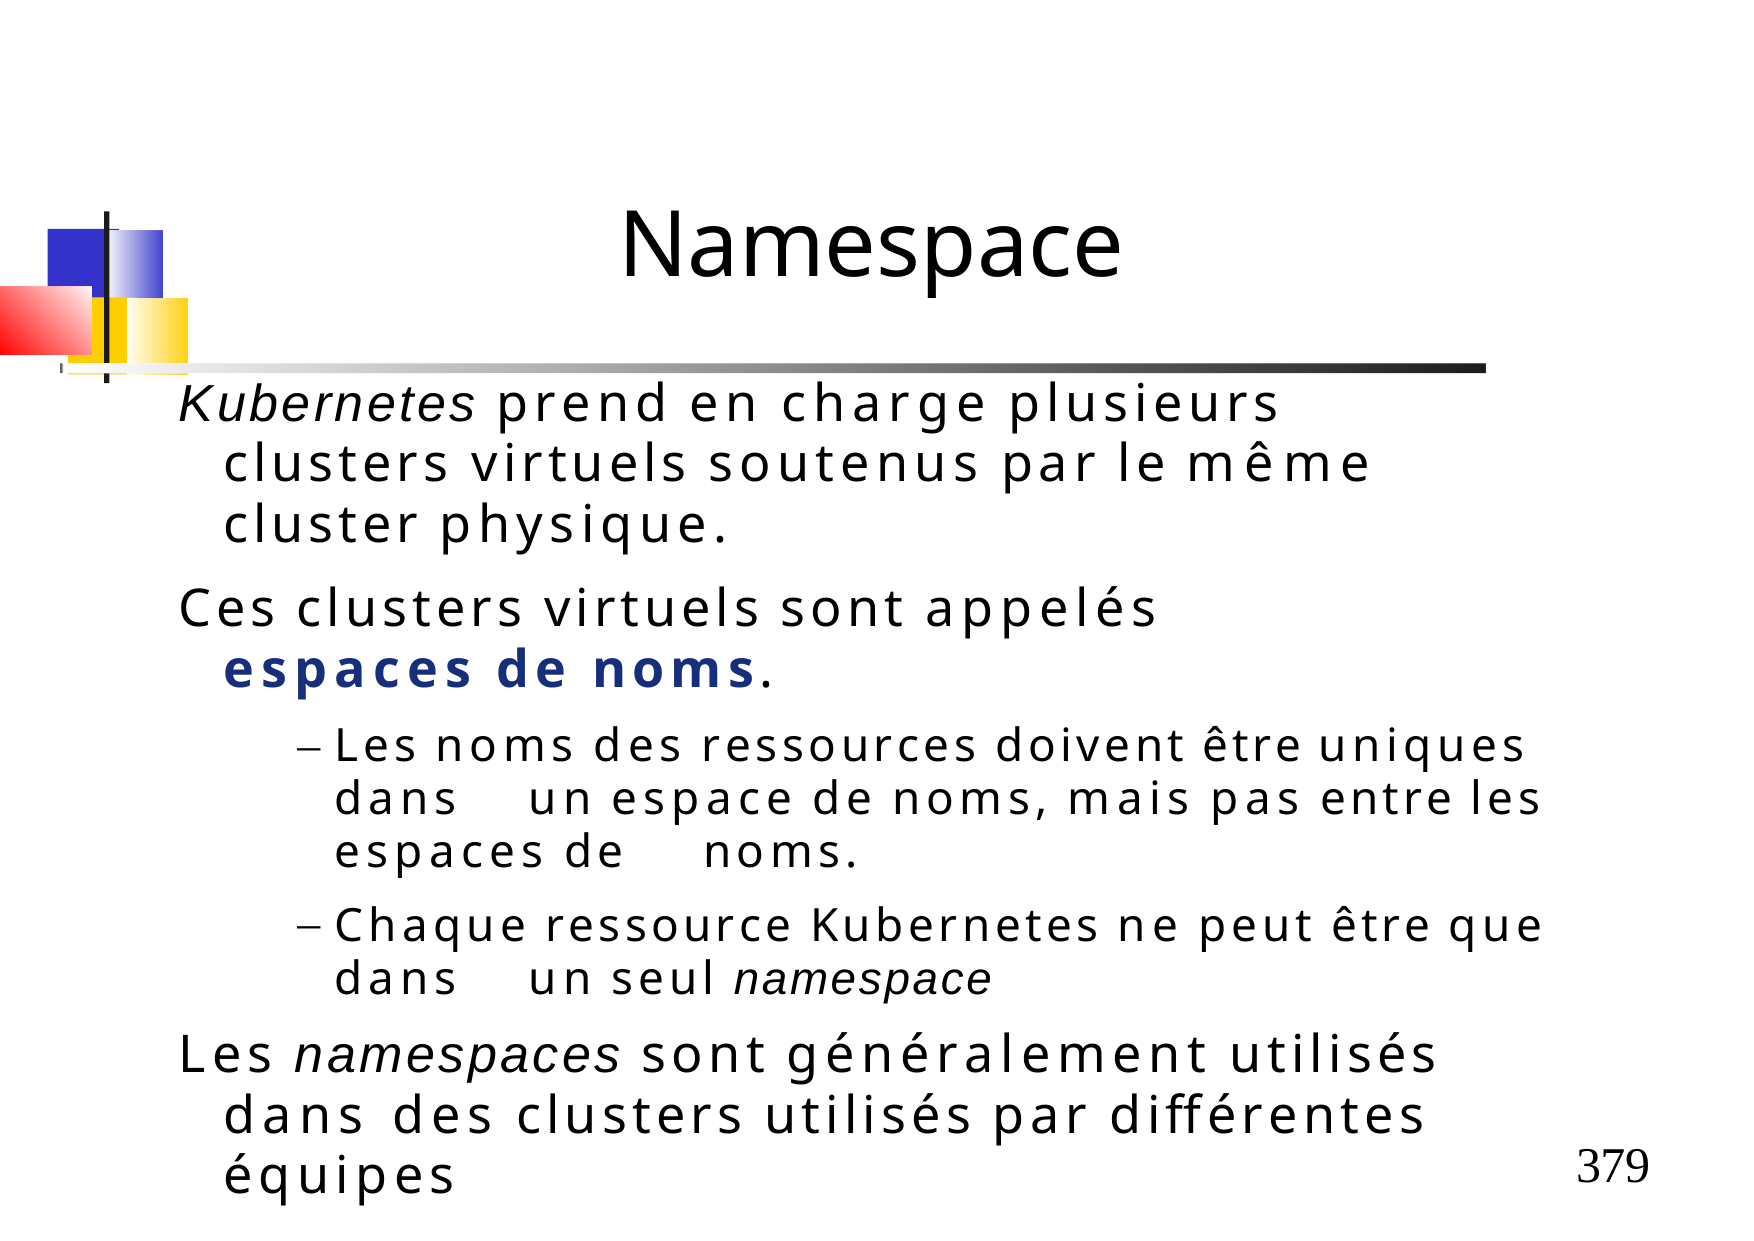

# Namespace
Kubernetes prend en charge plusieurs clusters virtuels soutenus par le même cluster physique.
Ces clusters virtuels sont appelés espaces de noms.
Les noms des ressources doivent être uniques dans 	un espace de noms, mais pas entre les espaces de 	noms.
Chaque ressource Kubernetes ne peut être que dans 	un seul namespace
Les namespaces sont généralement utilisés dans des clusters utilisés par différentes équipes
379